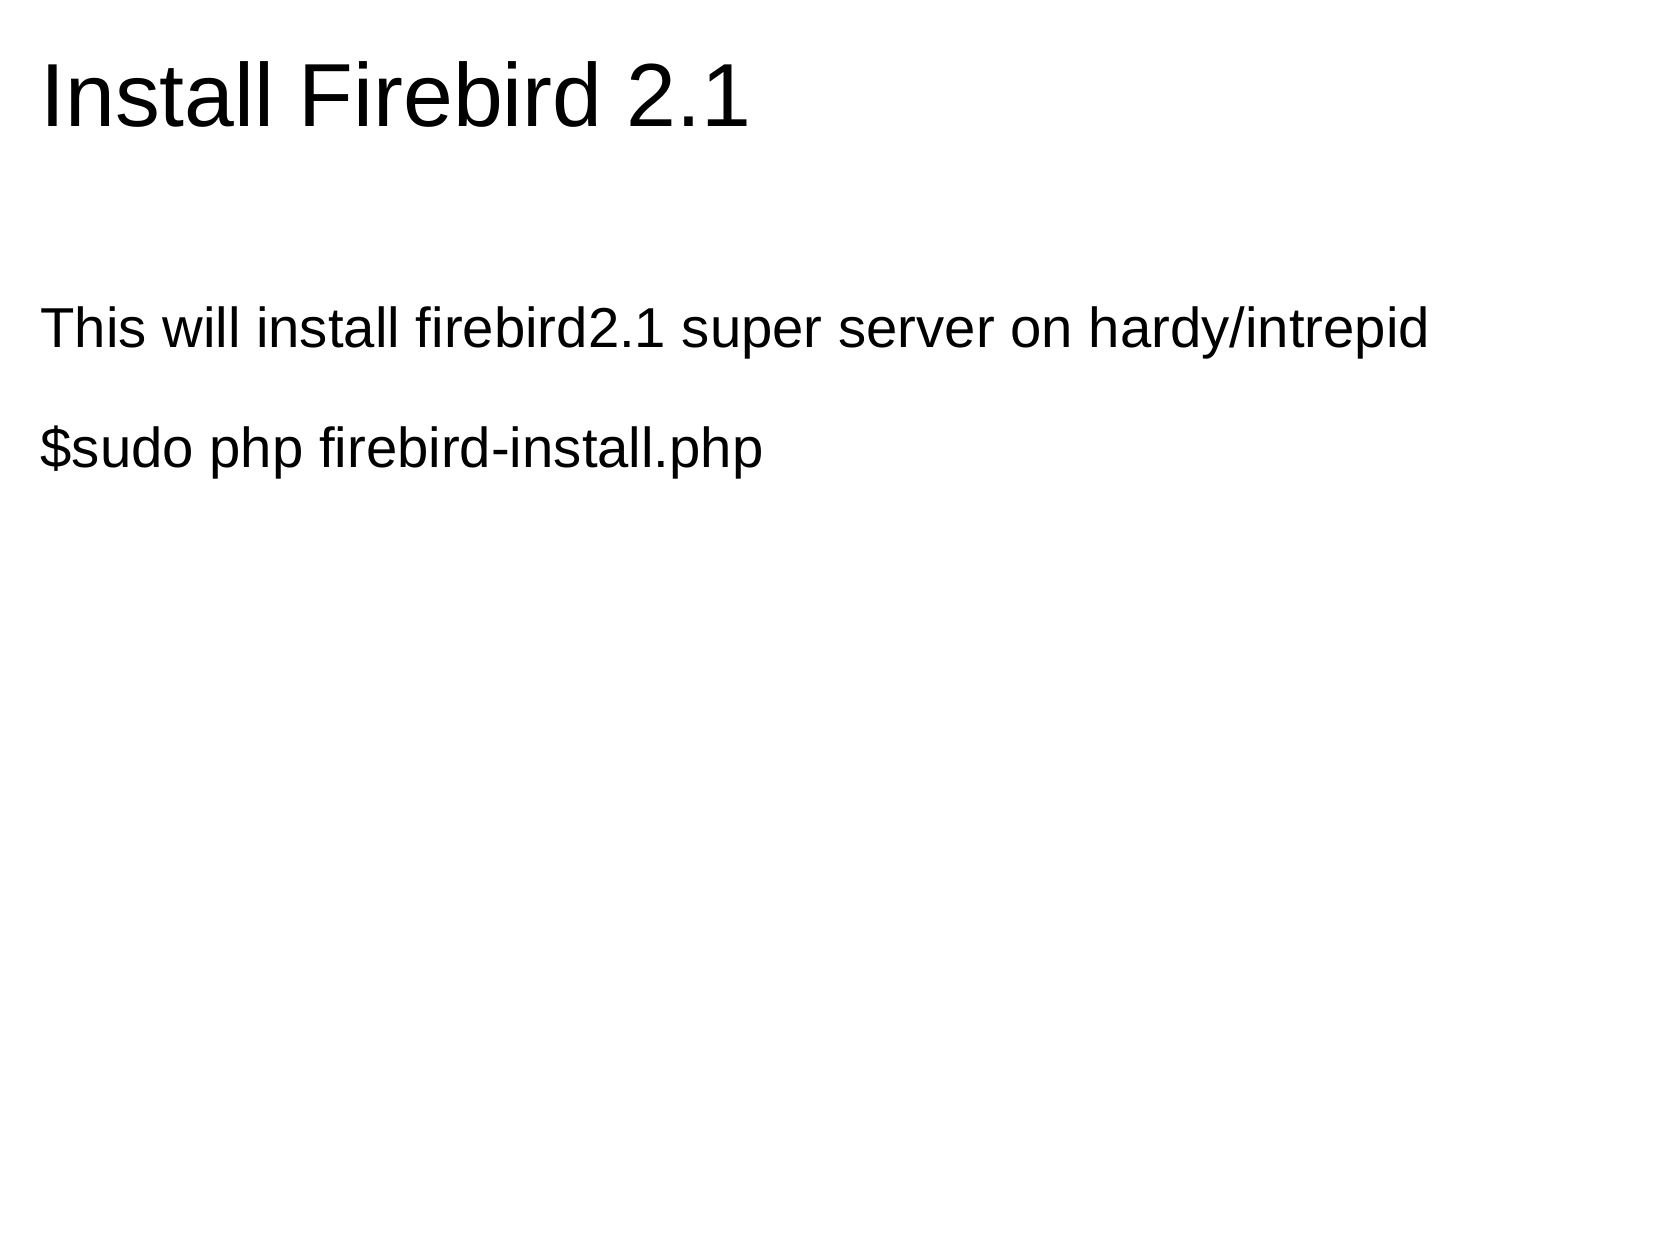

# Install Firebird 2.1
This will install firebird2.1 super server on hardy/intrepid
$sudo php firebird-install.php